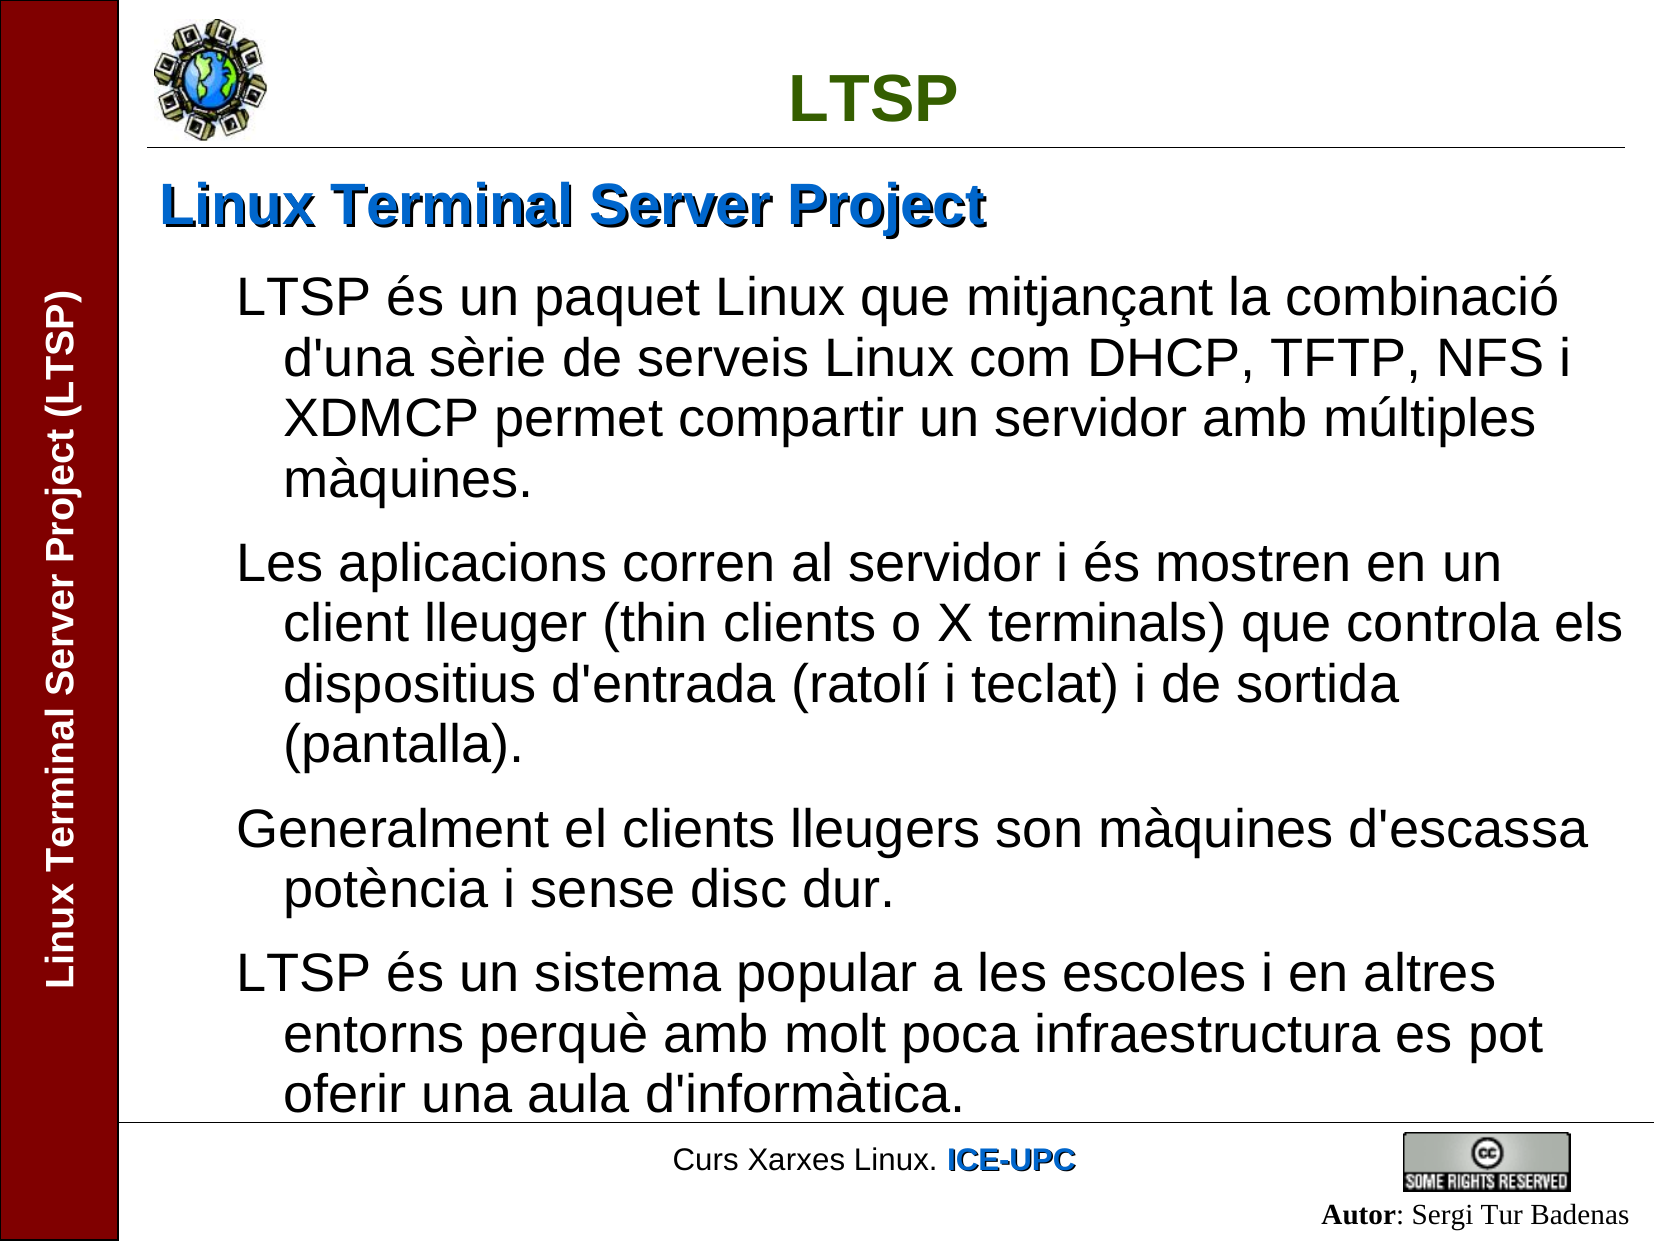

# LTSP
Linux Terminal Server Project
LTSP és un paquet Linux que mitjançant la combinació d'una sèrie de serveis Linux com DHCP, TFTP, NFS i XDMCP permet compartir un servidor amb múltiples màquines.
Les aplicacions corren al servidor i és mostren en un client lleuger (thin clients o X terminals) que controla els dispositius d'entrada (ratolí i teclat) i de sortida (pantalla).
Generalment el clients lleugers son màquines d'escassa potència i sense disc dur.
LTSP és un sistema popular a les escoles i en altres entorns perquè amb molt poca infraestructura es pot oferir una aula d'informàtica.